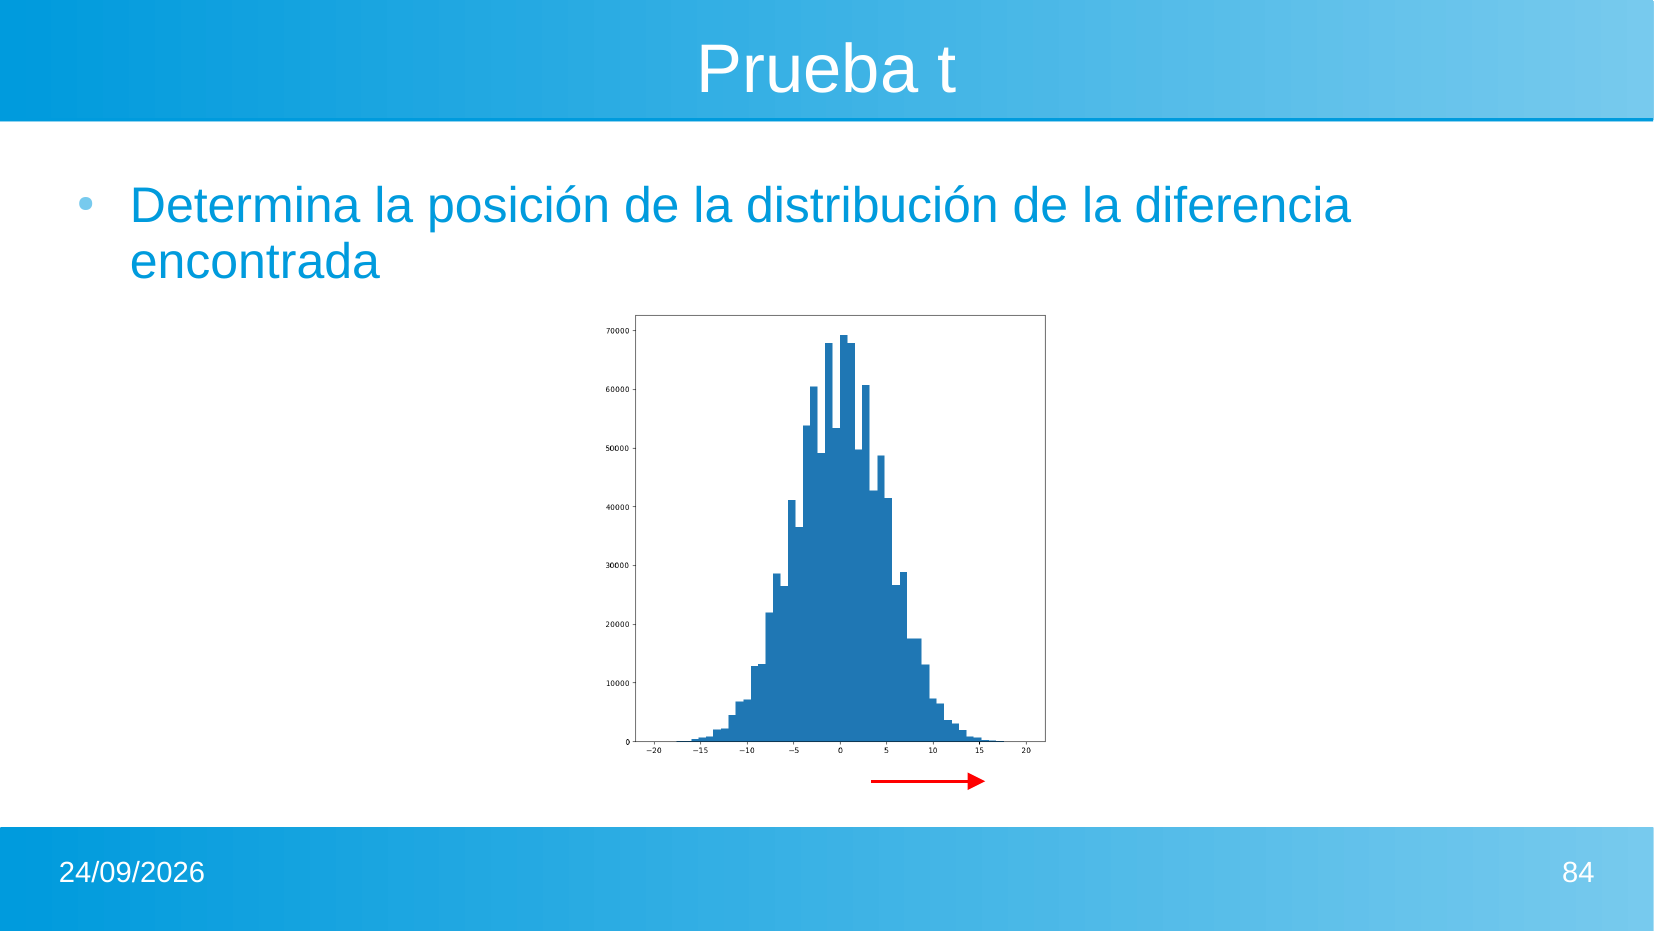

# Prueba t
Determina la posición de la distribución de la diferencia encontrada
84